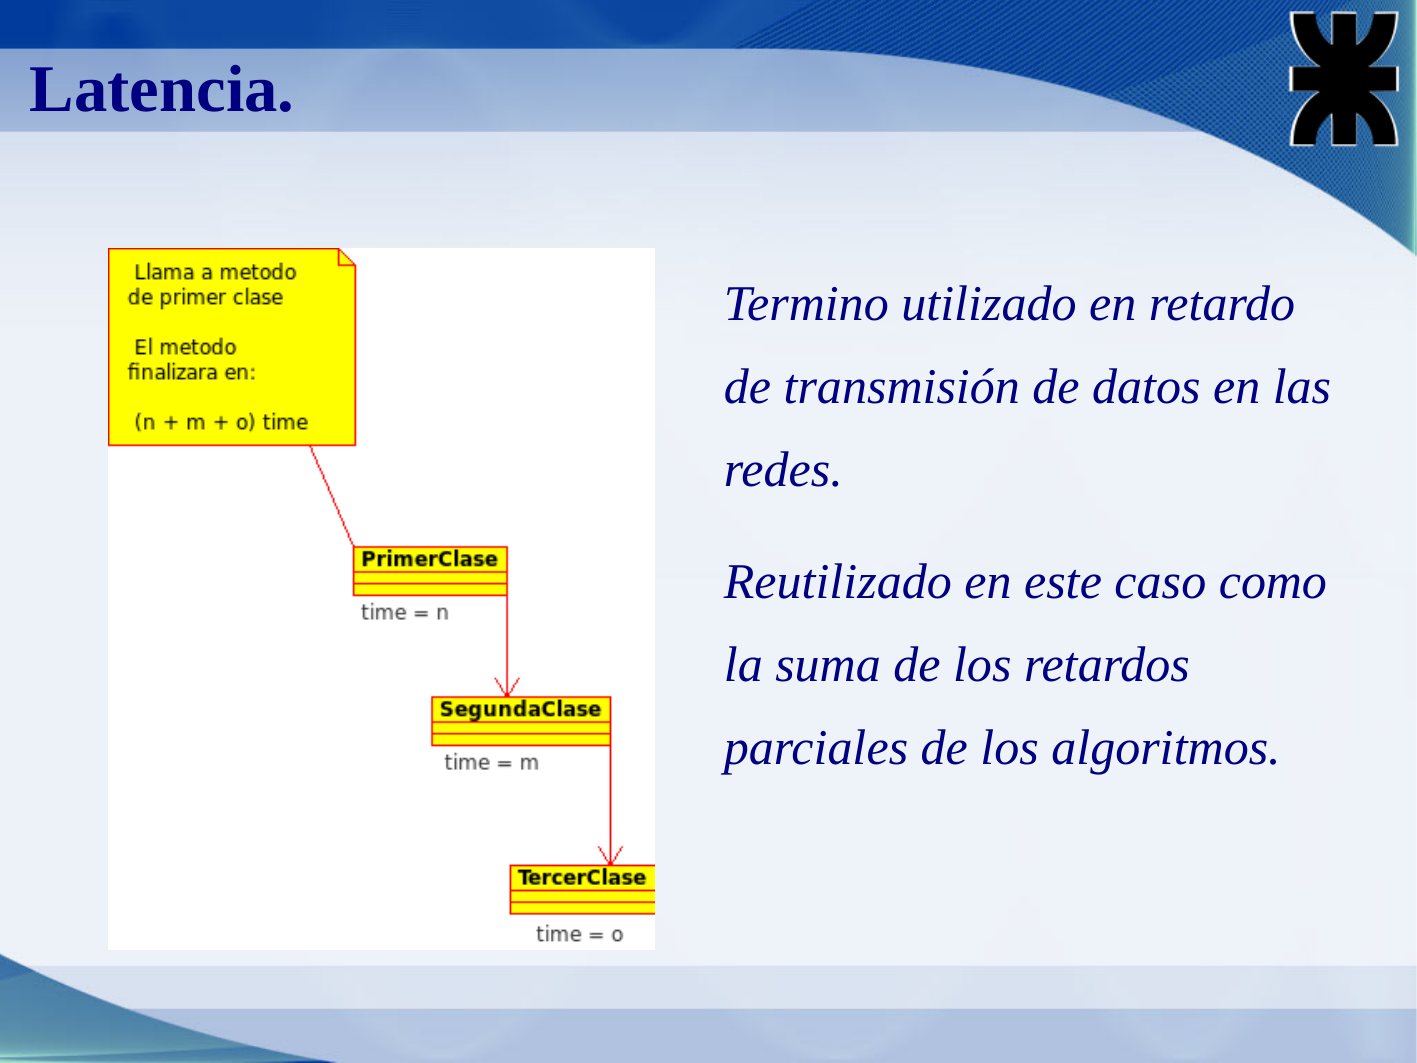

# Latencia.
Termino utilizado en retardo de transmisión de datos en las redes.
Reutilizado en este caso como la suma de los retardos parciales de los algoritmos.